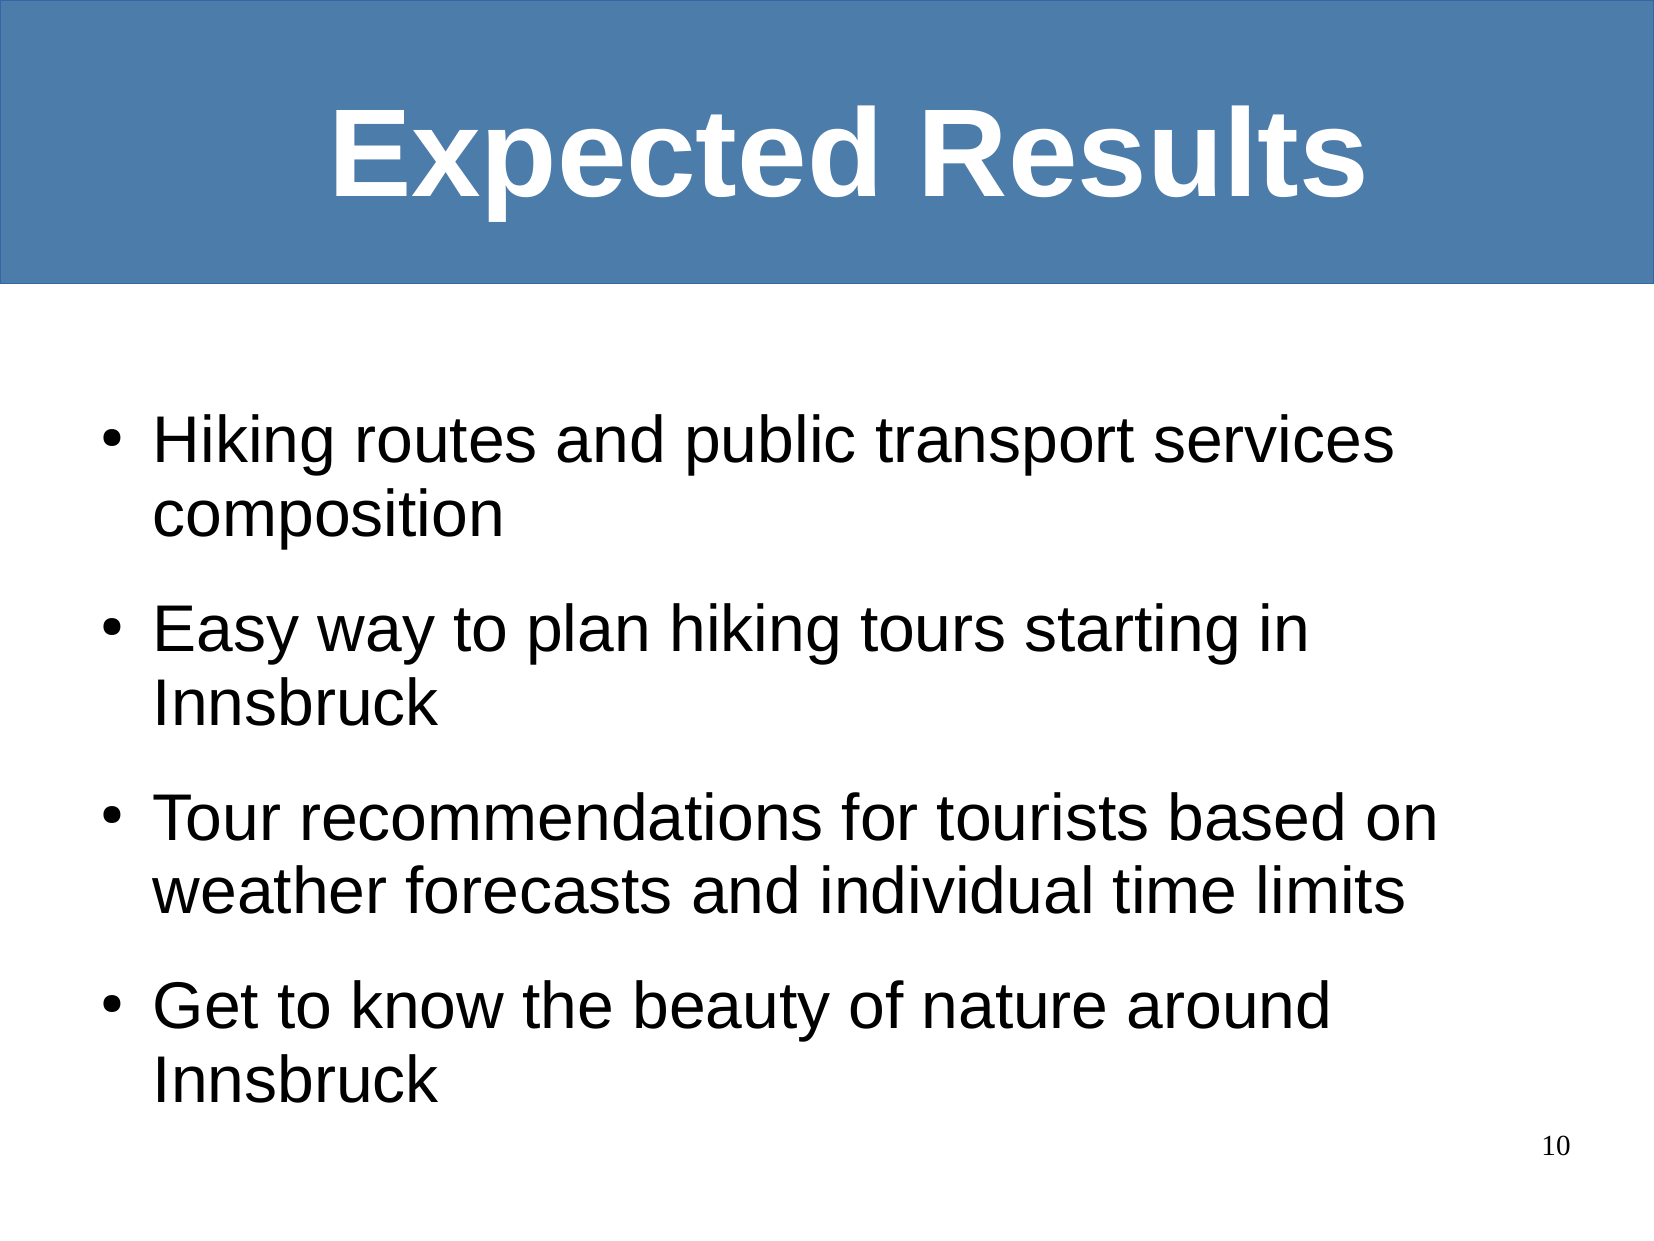

# Expected Results
Hiking routes and public transport services composition
Easy way to plan hiking tours starting in Innsbruck
Tour recommendations for tourists based on weather forecasts and individual time limits
Get to know the beauty of nature around Innsbruck
10